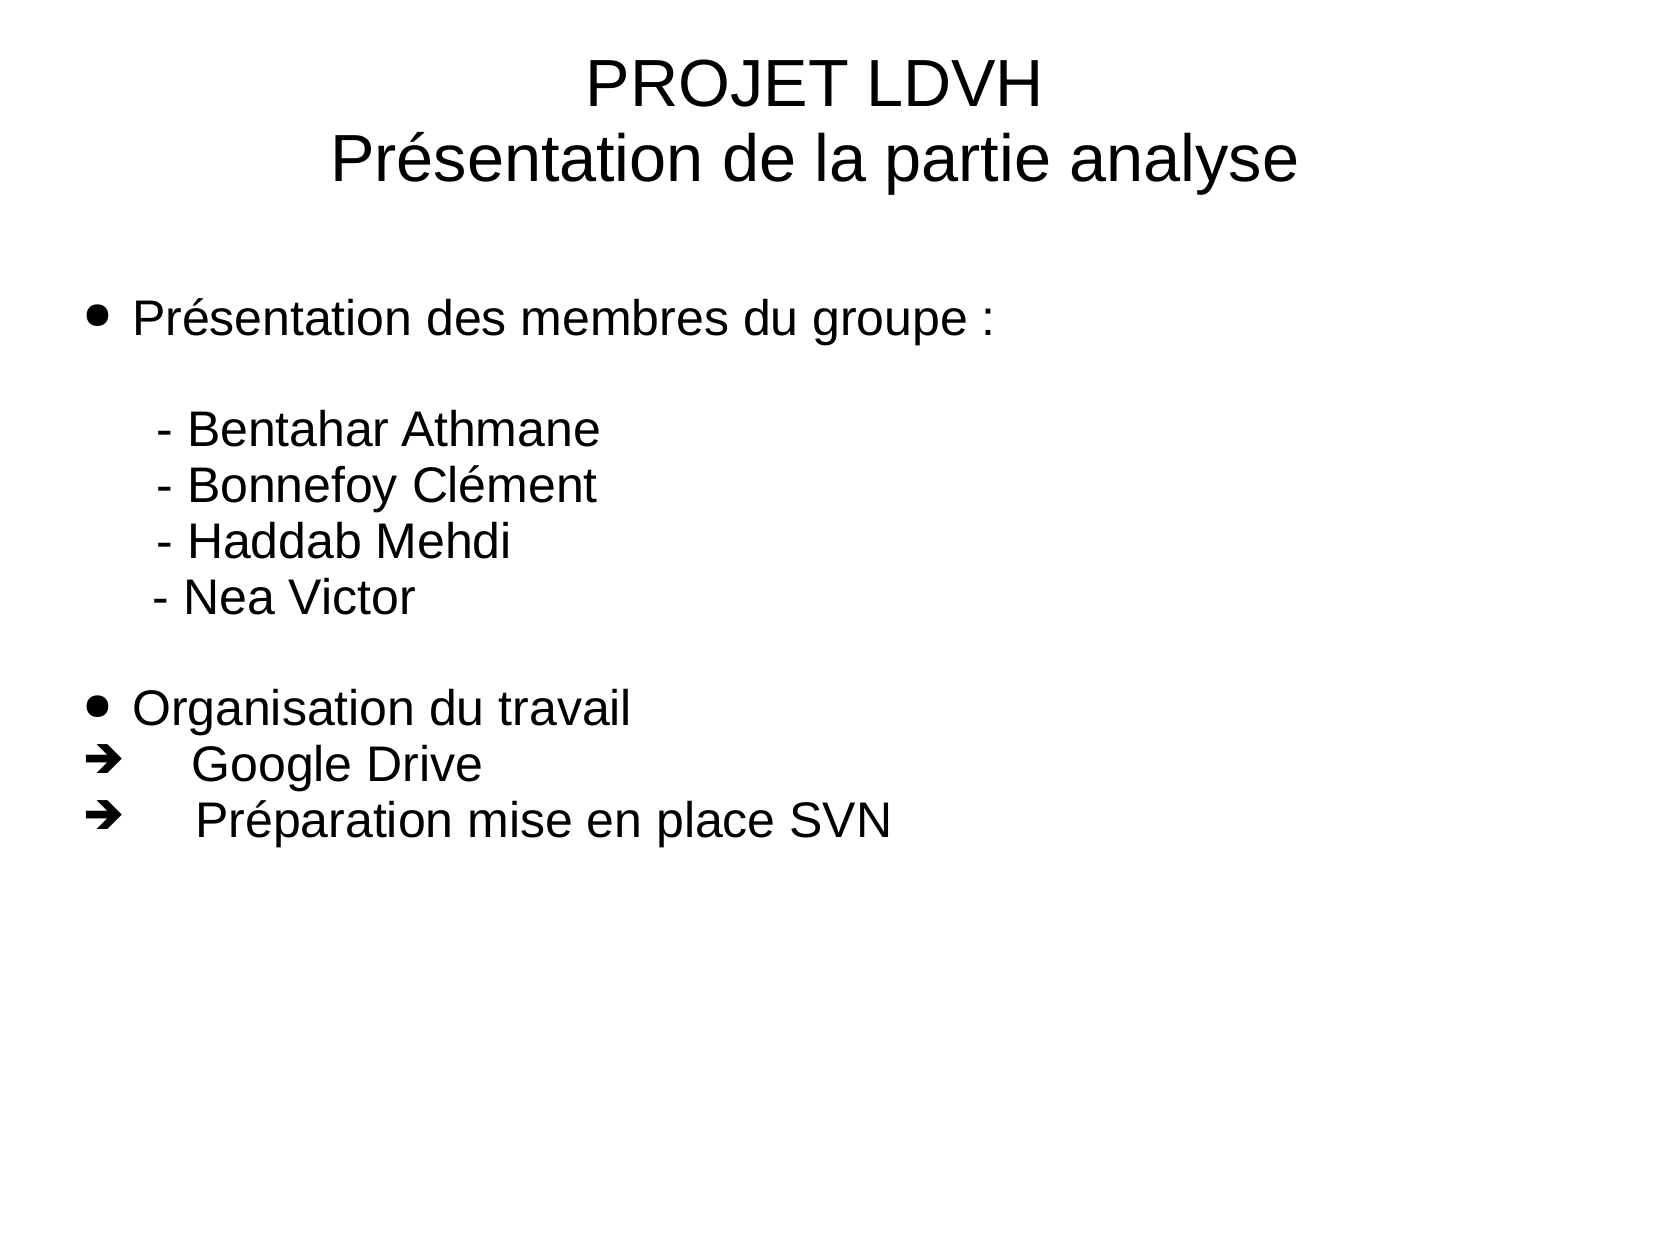

# PROJET LDVH Présentation de la partie analyse
 Présentation des membres du groupe :
	- Bentahar Athmane
	- Bonnefoy Clément
	- Haddab Mehdi
 - Nea Victor
 Organisation du travail
 	Google Drive
 Préparation mise en place SVN